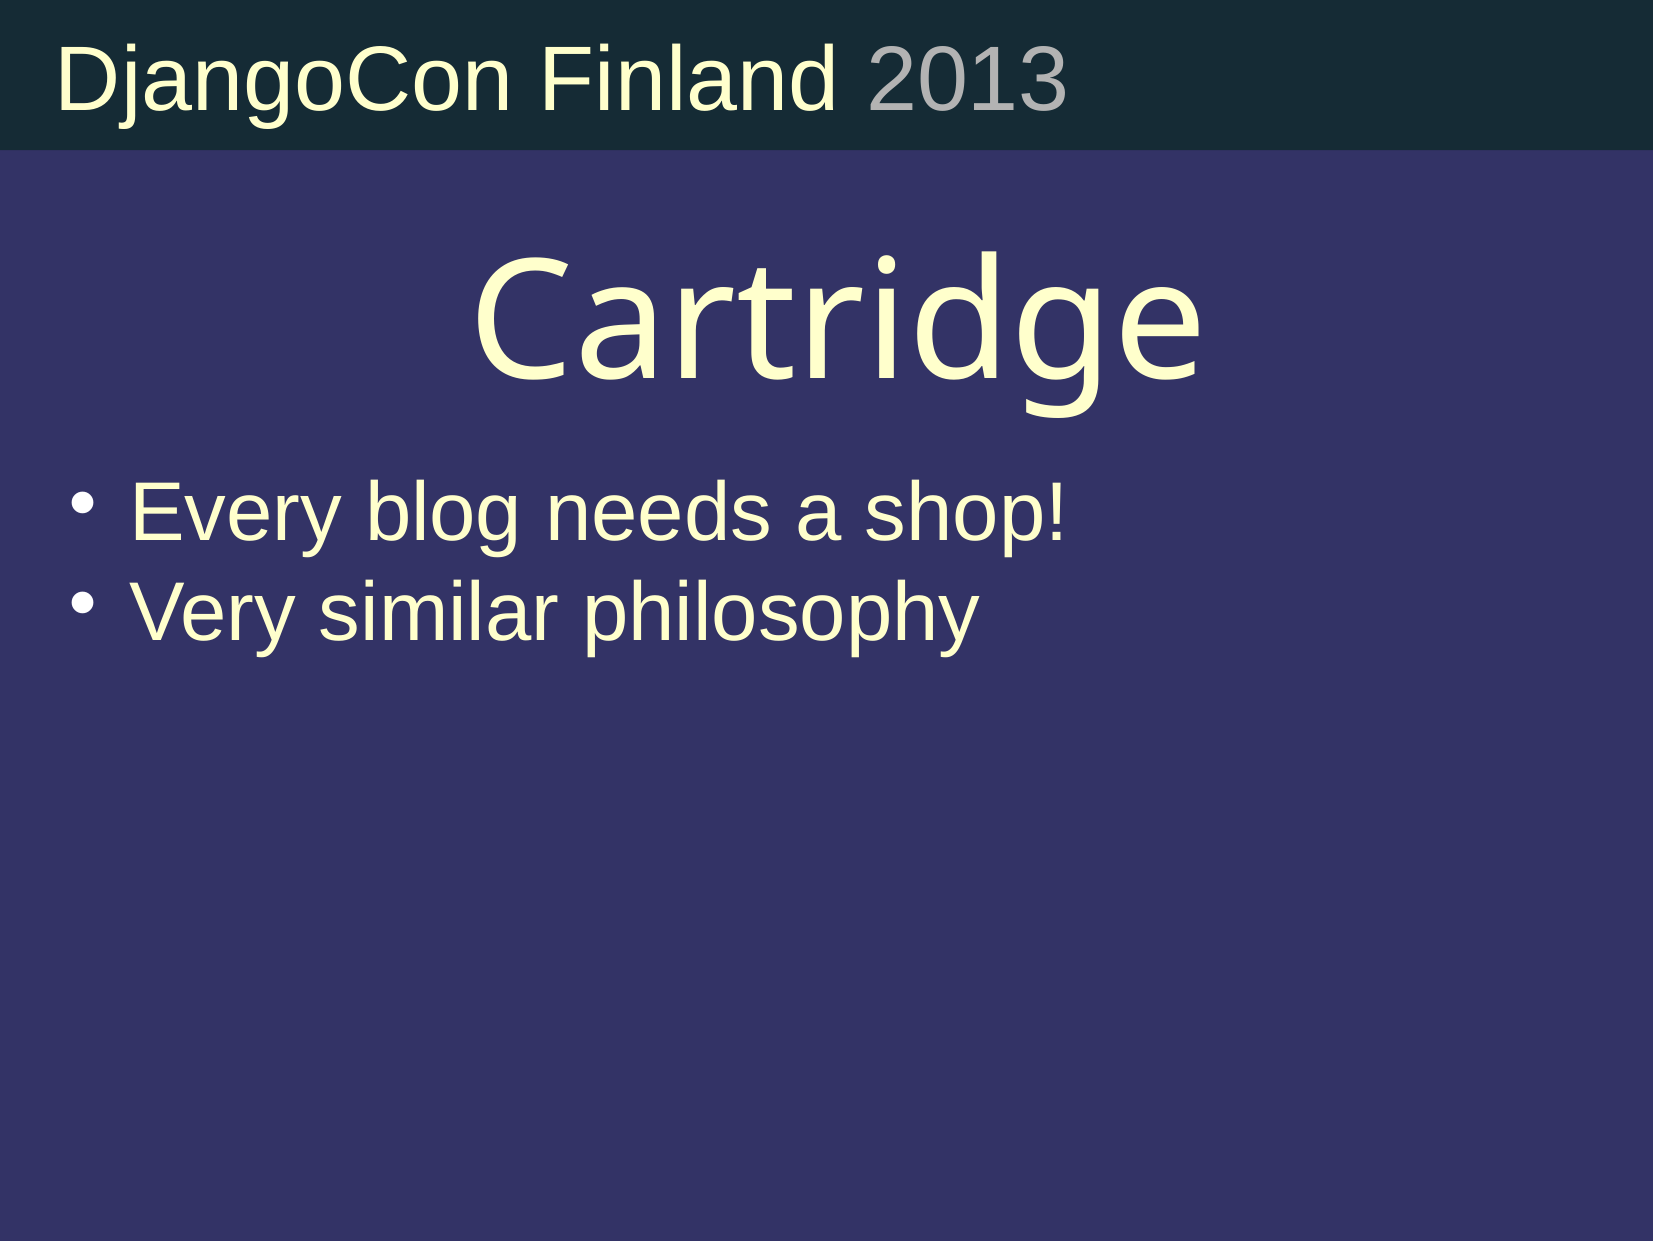

# DjangoCon Finland 2013
Cartridge
 Every blog needs a shop!
 Very similar philosophy